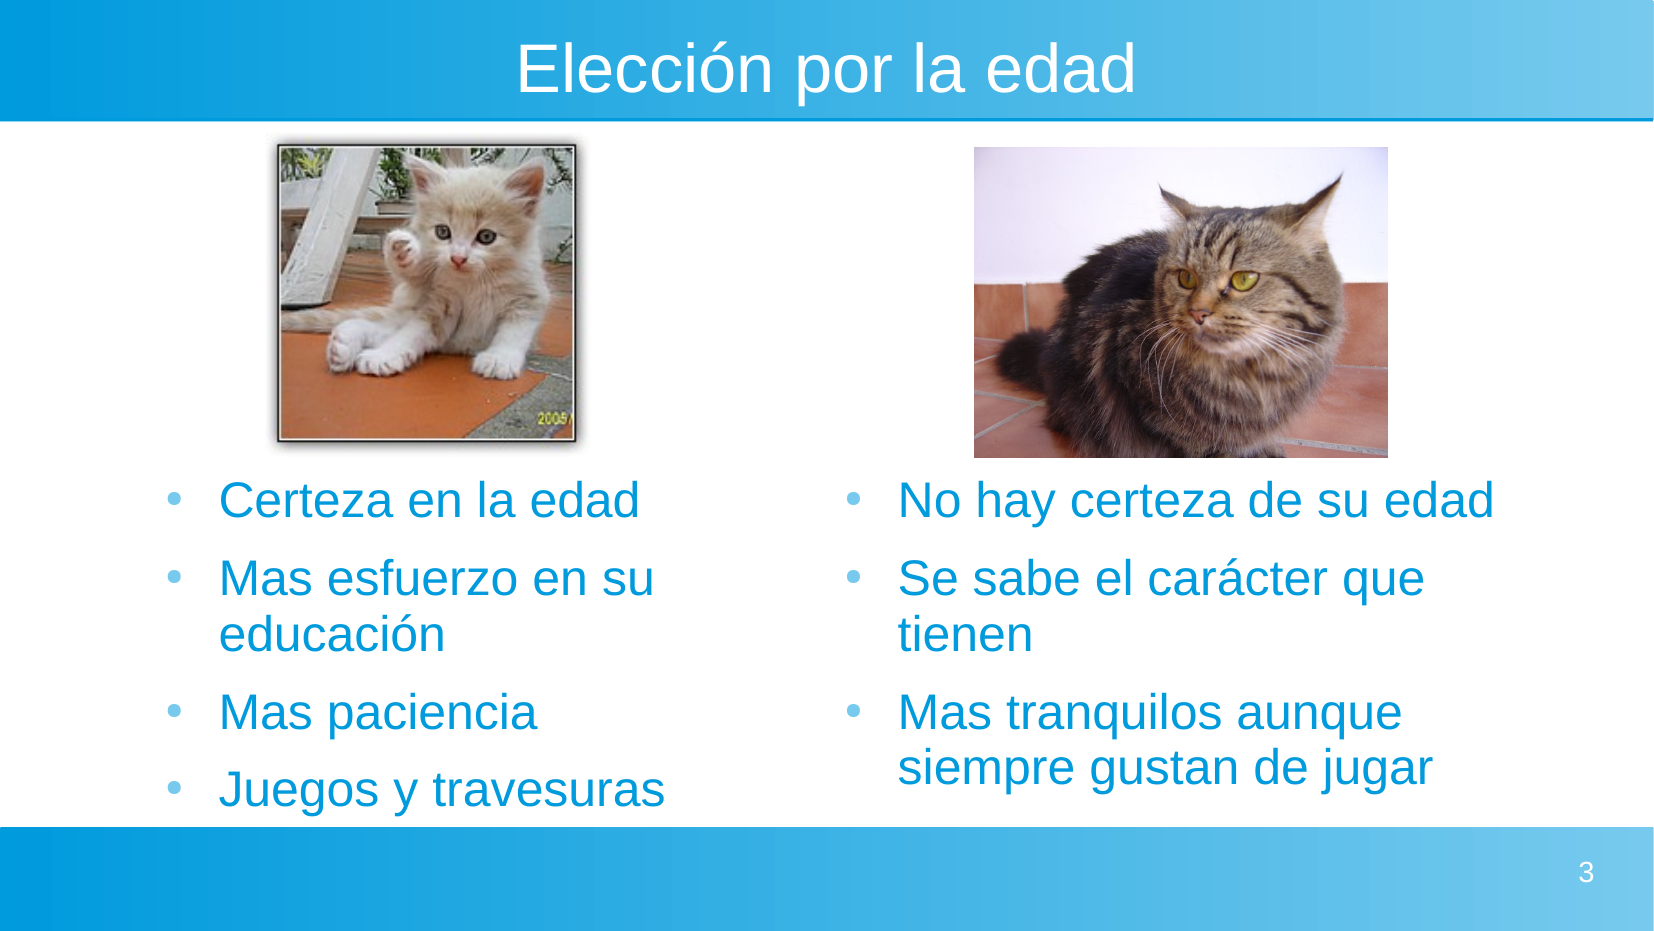

# Elección por la edad
Certeza en la edad
Mas esfuerzo en su educación
Mas paciencia
Juegos y travesuras
No hay certeza de su edad
Se sabe el carácter que tienen
Mas tranquilos aunque siempre gustan de jugar
3